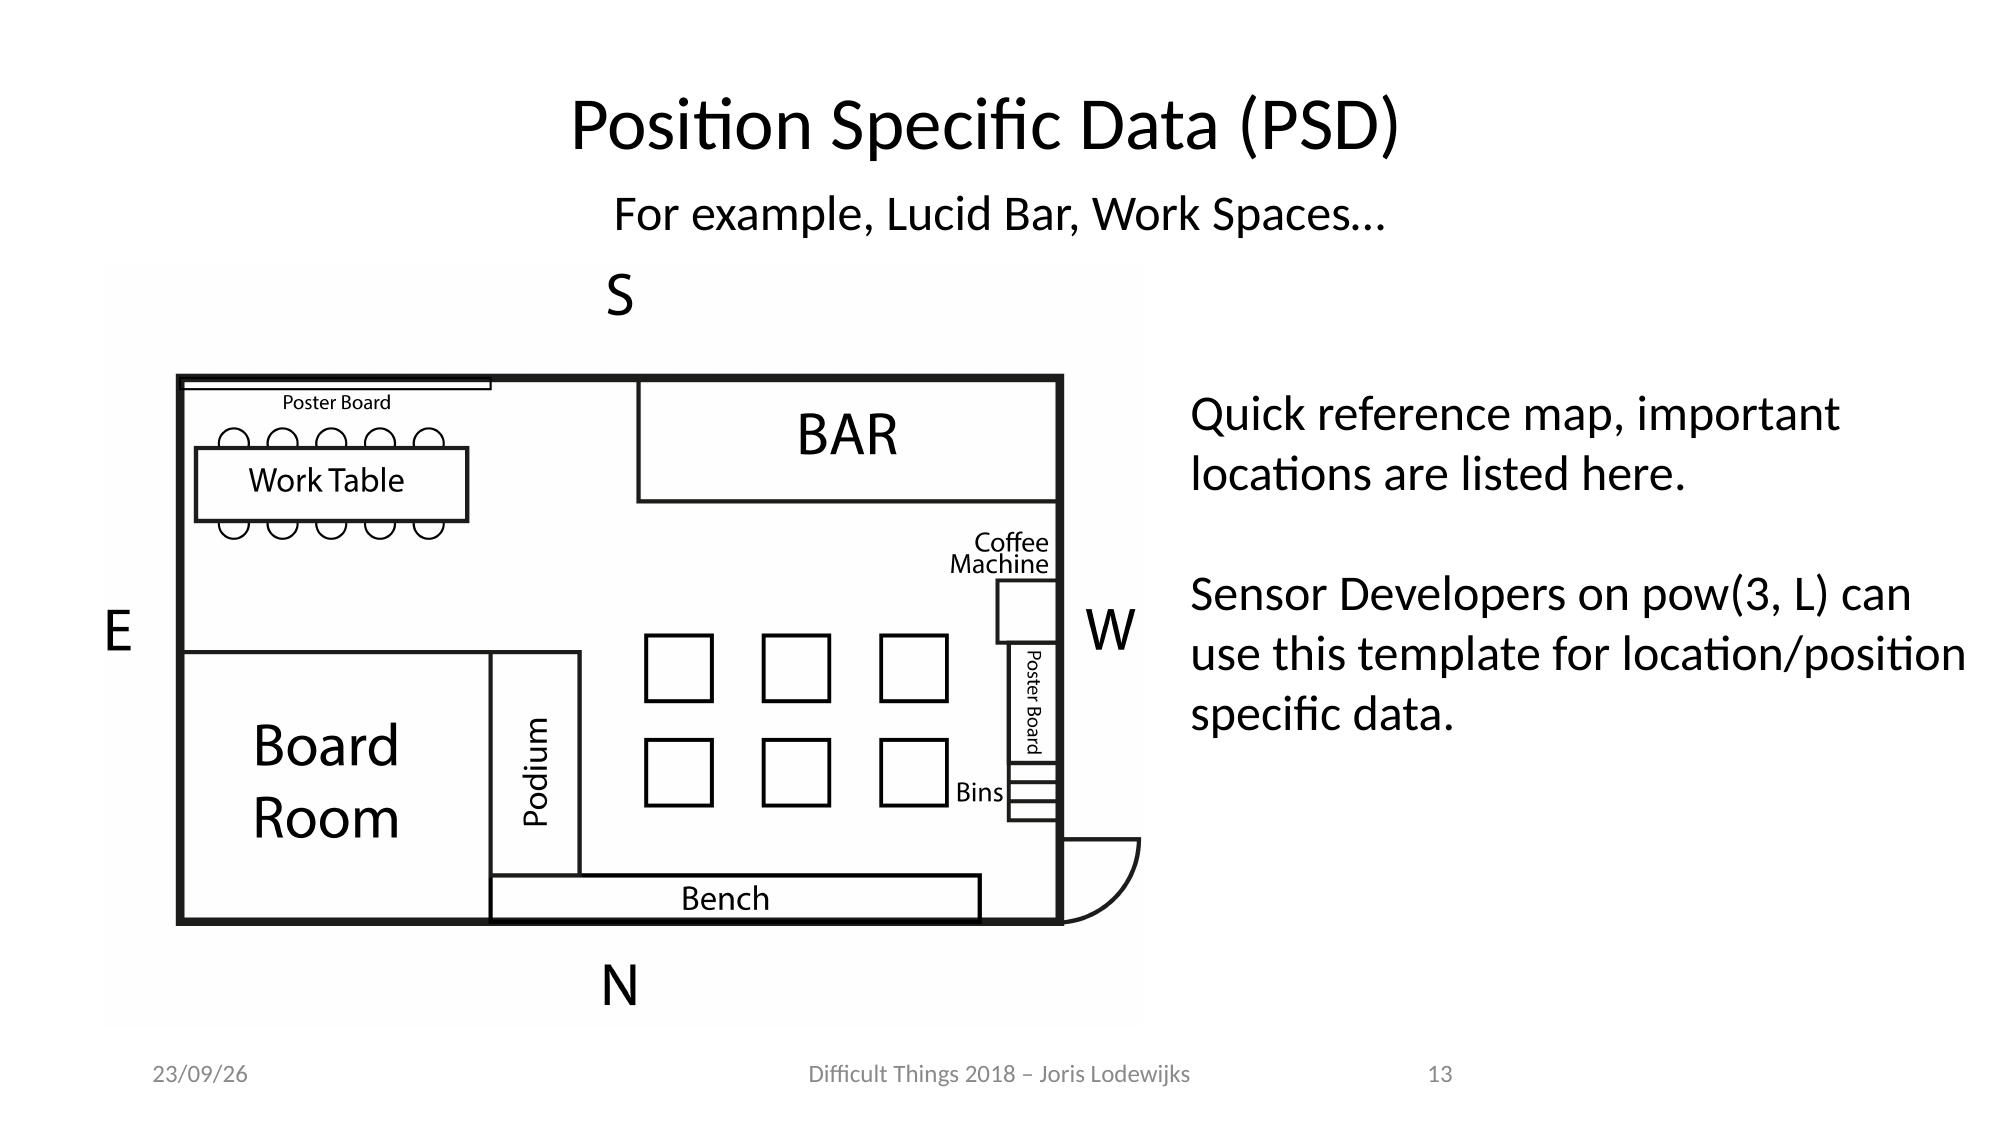

Position Specific Data (PSD)
For example, Lucid Bar, Work Spaces…
Quick reference map, important locations are listed here.
Sensor Developers on pow(3, L) can use this template for location/position specific data.
Difficult Things 2018 – Joris Lodewijks